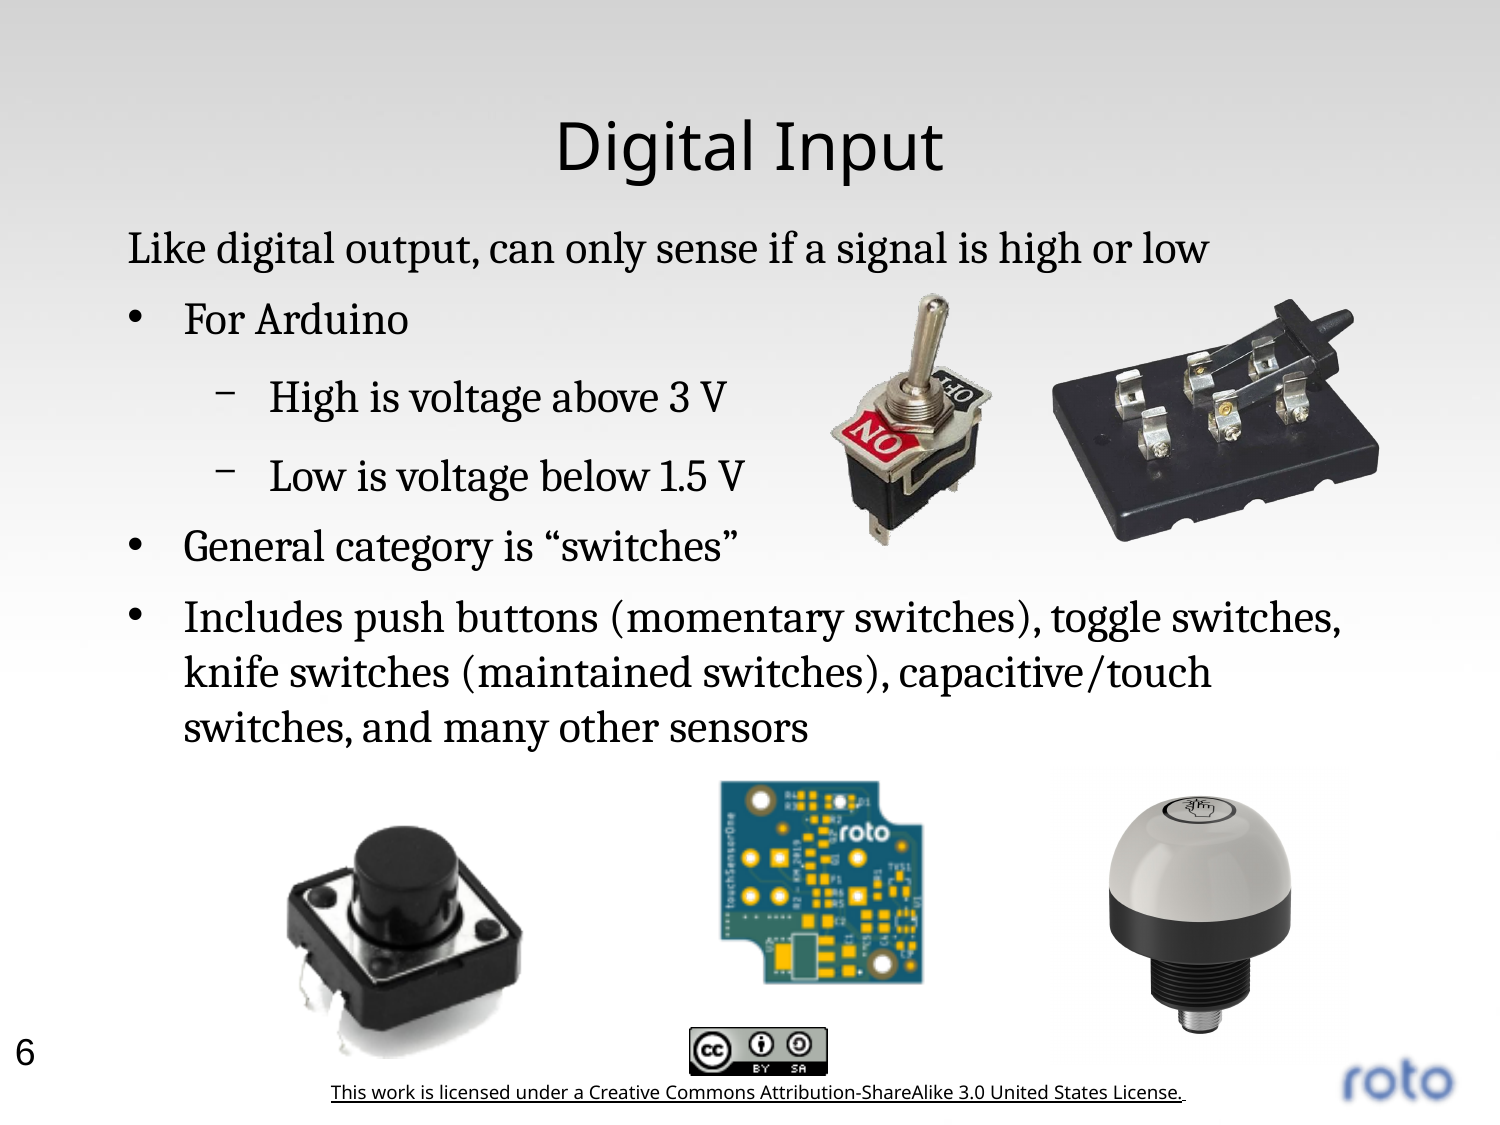

# Digital Input
Like digital output, can only sense if a signal is high or low
For Arduino
High is voltage above 3 V
Low is voltage below 1.5 V
General category is “switches”
Includes push buttons (momentary switches), toggle switches, knife switches (maintained switches), capacitive/touch switches, and many other sensors